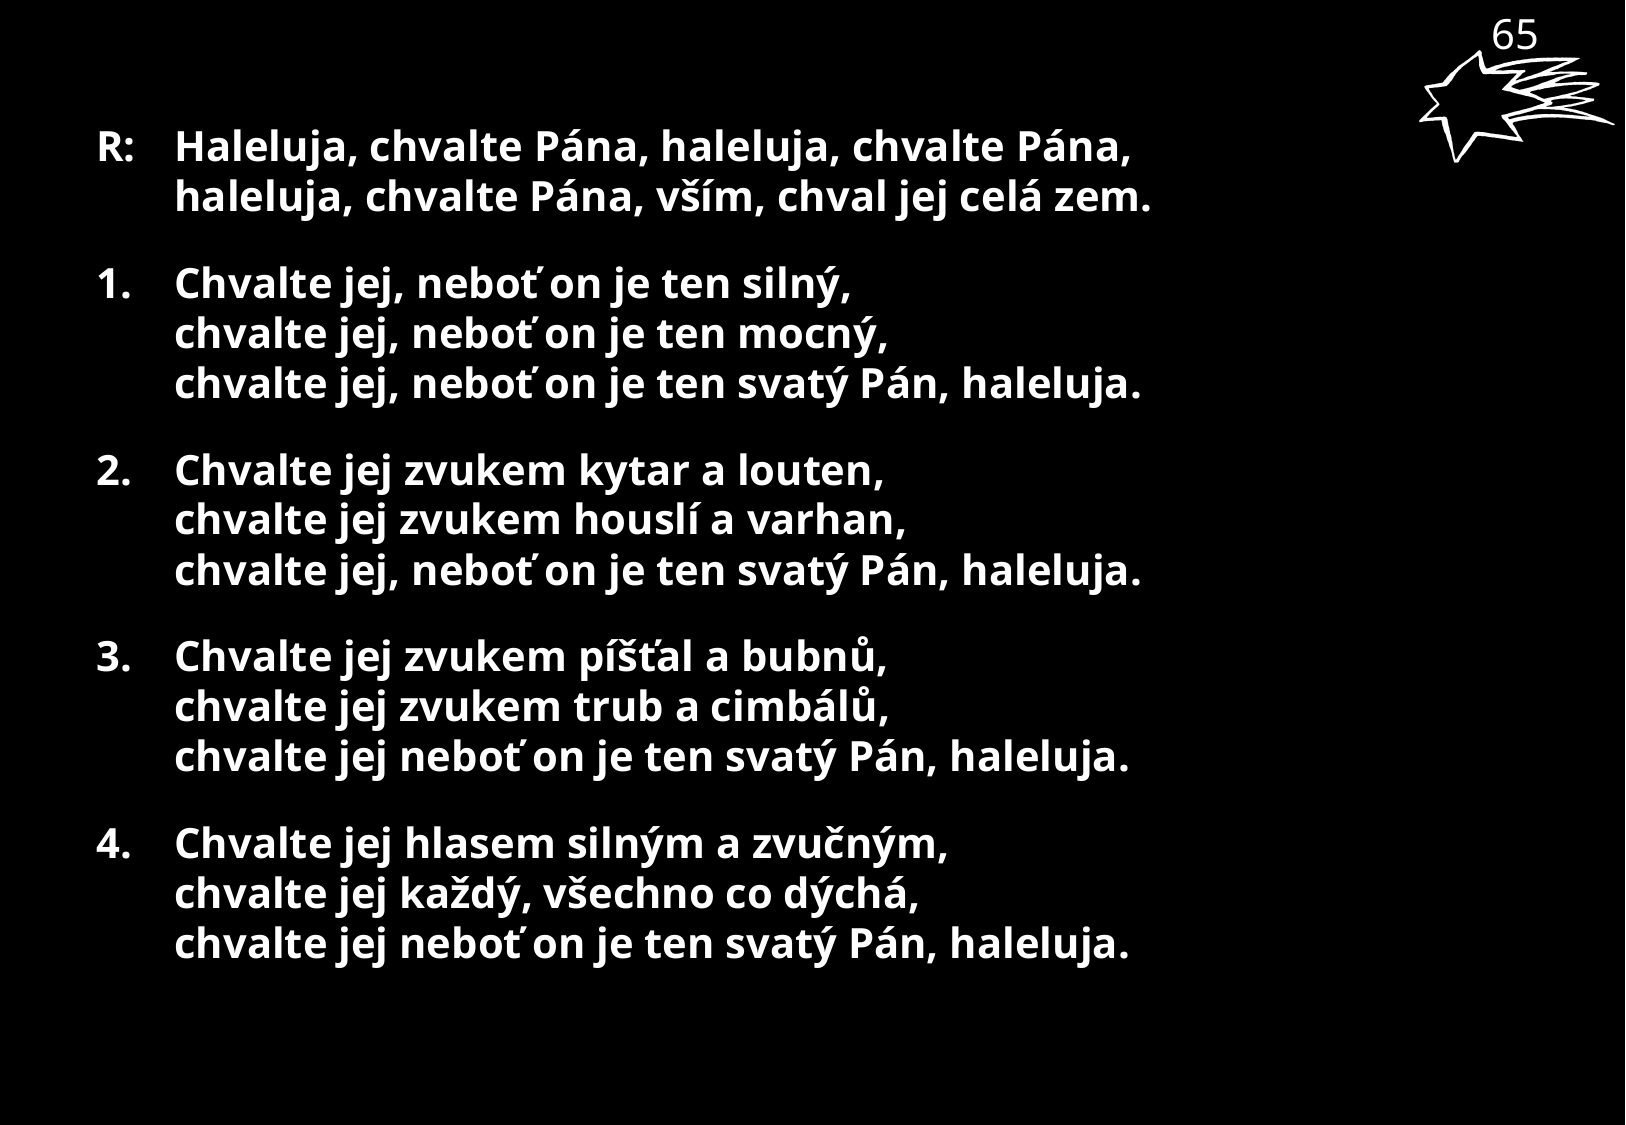

65
# R: 	Haleluja, chvalte Pána, haleluja, chvalte Pána, haleluja, chvalte Pána, vším, chval jej celá zem.
1. 	Chvalte jej, neboť on je ten silný,
chvalte jej, neboť on je ten mocný,
chvalte jej, neboť on je ten svatý Pán, haleluja.
2. 	Chvalte jej zvukem kytar a louten,
chvalte jej zvukem houslí a varhan,
chvalte jej, neboť on je ten svatý Pán, haleluja.
3. 	Chvalte jej zvukem píšťal a bubnů,
chvalte jej zvukem trub a cimbálů,
chvalte jej neboť on je ten svatý Pán, haleluja.
4. 	Chvalte jej hlasem silným a zvučným,
chvalte jej každý, všechno co dýchá,
chvalte jej neboť on je ten svatý Pán, haleluja.